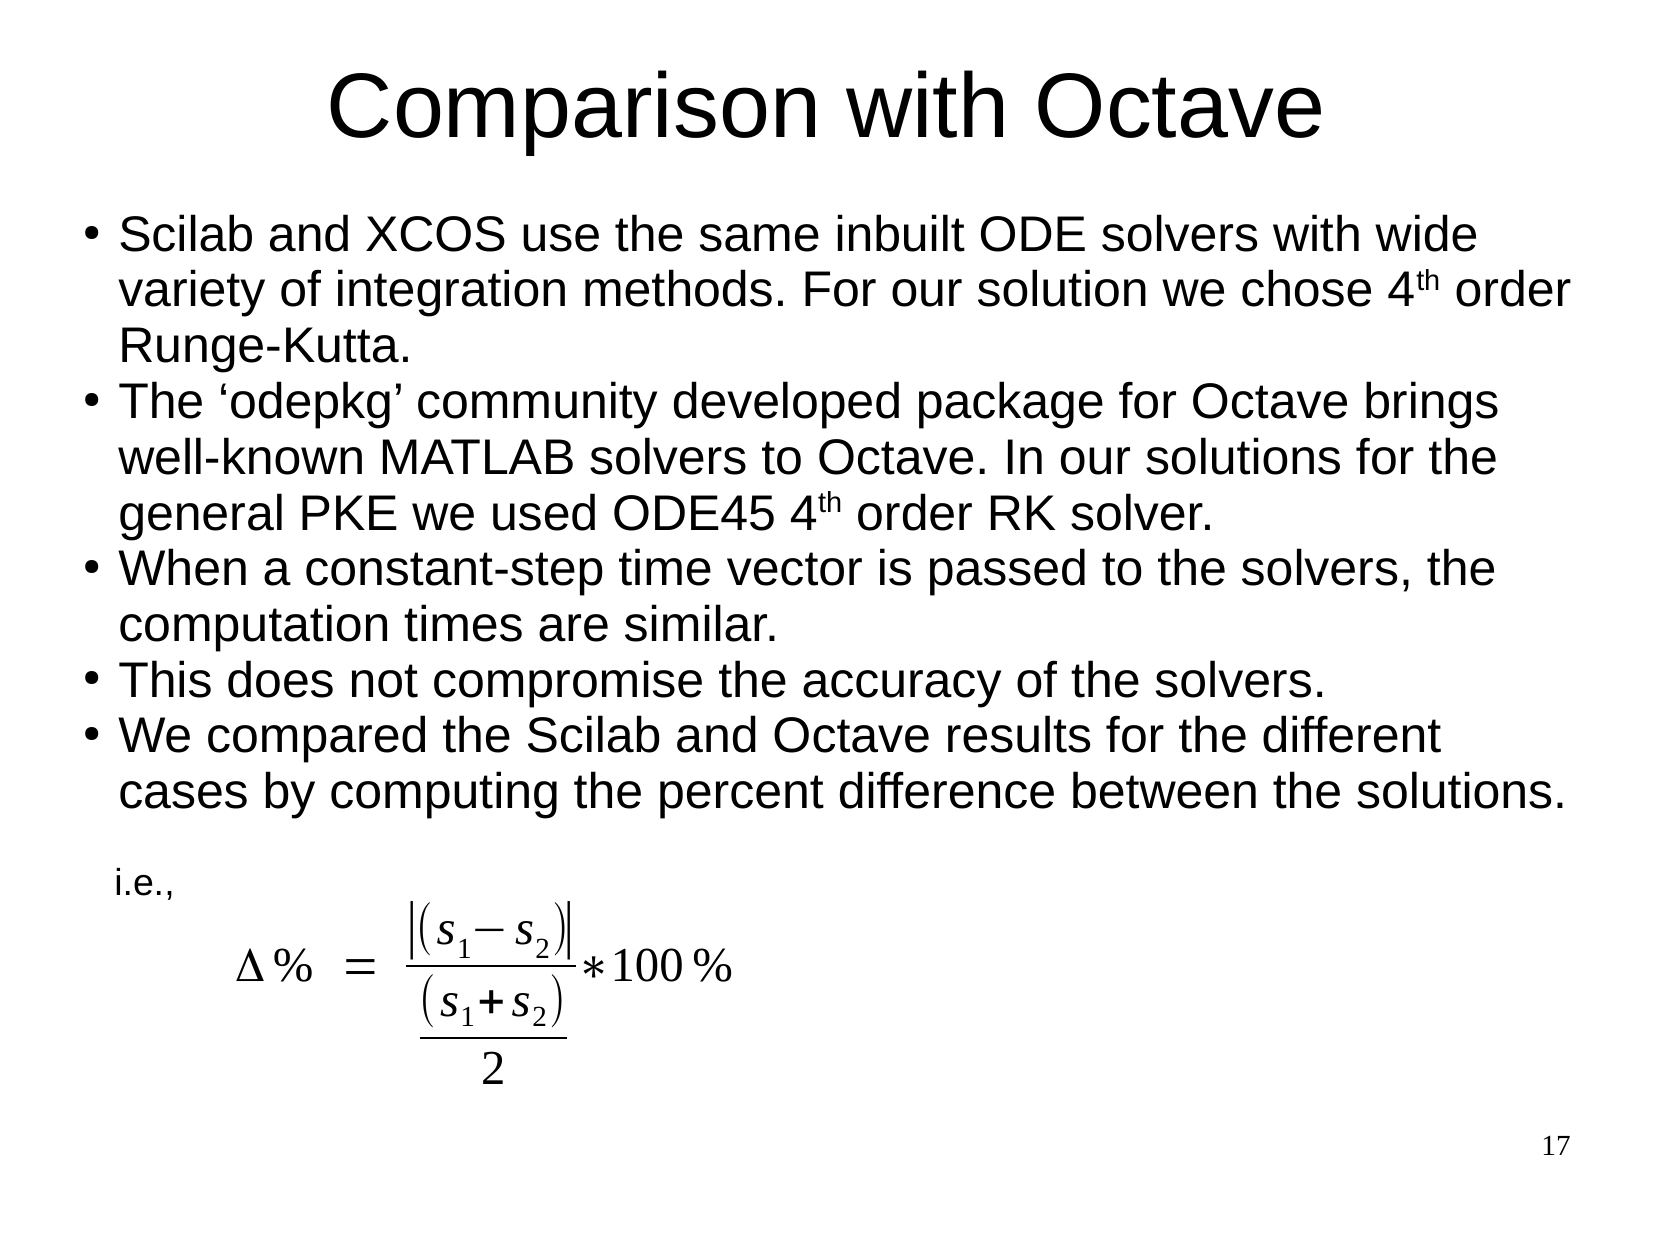

# Comparison with Octave
Scilab and XCOS use the same inbuilt ODE solvers with wide variety of integration methods. For our solution we chose 4th order Runge-Kutta.
The ‘odepkg’ community developed package for Octave brings well-known MATLAB solvers to Octave. In our solutions for the general PKE we used ODE45 4th order RK solver.
When a constant-step time vector is passed to the solvers, the computation times are similar.
This does not compromise the accuracy of the solvers.
We compared the Scilab and Octave results for the different cases by computing the percent difference between the solutions.
 i.e.,
17